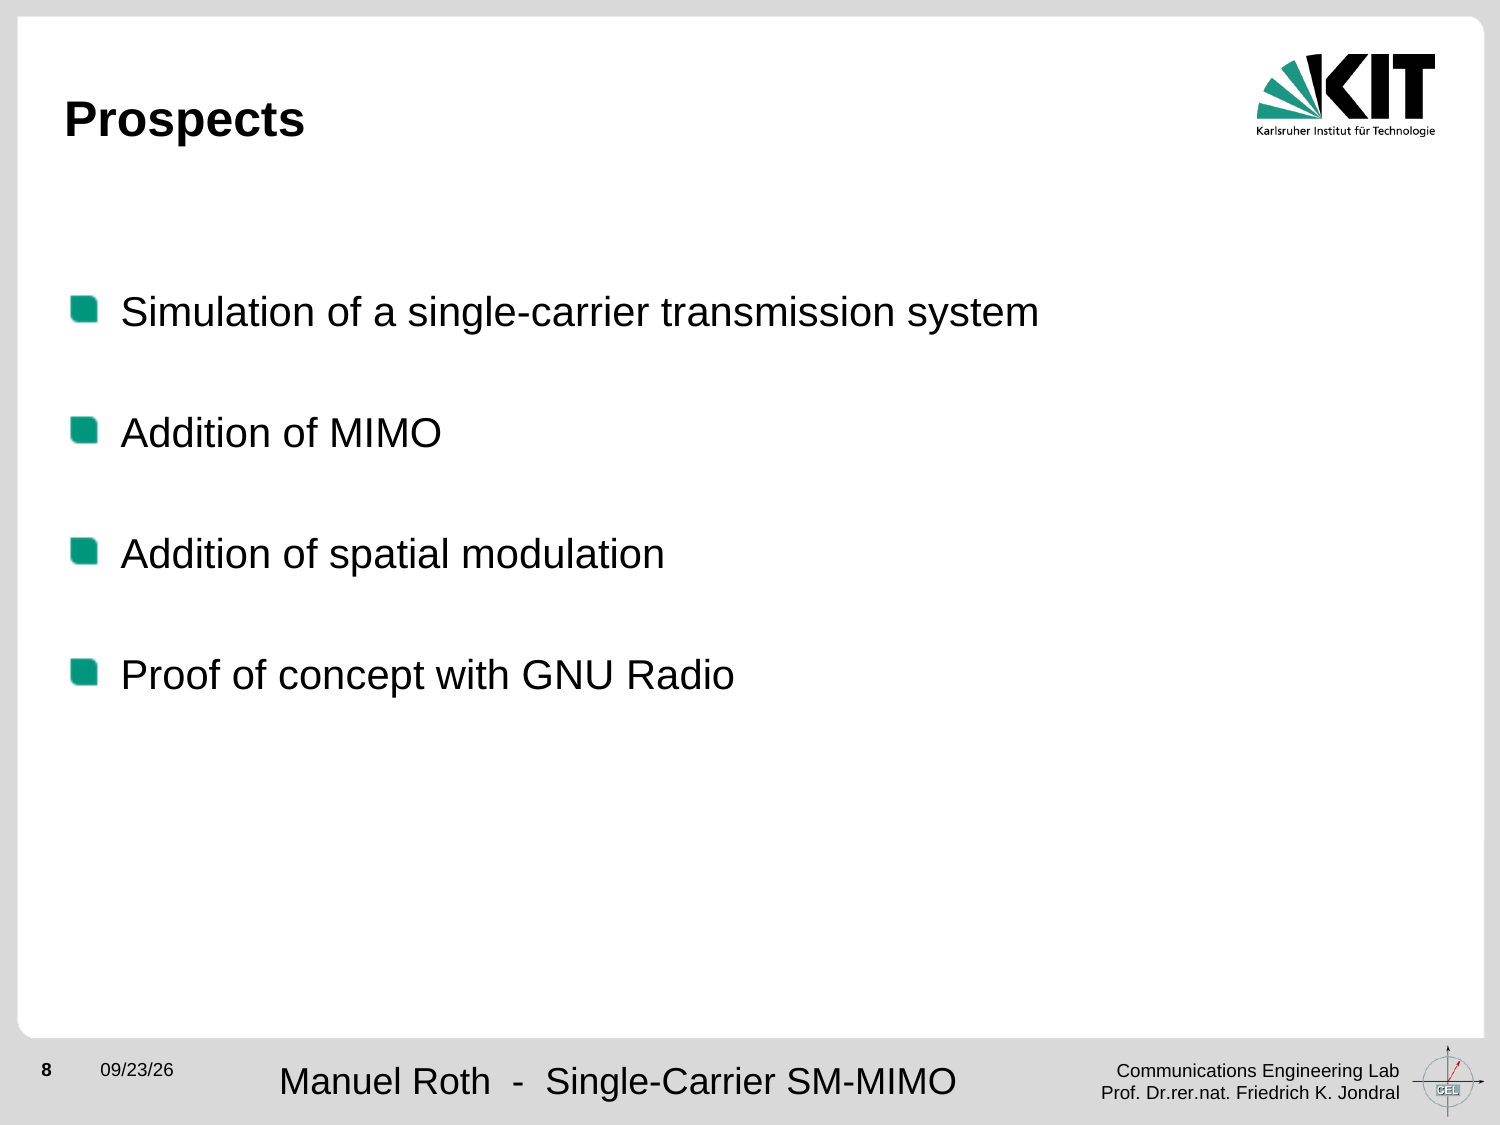

# Prospects
Simulation of a single-carrier transmission system
Addition of MIMO
Addition of spatial modulation
Proof of concept with GNU Radio
Manuel Roth - Single-Carrier SM-MIMO